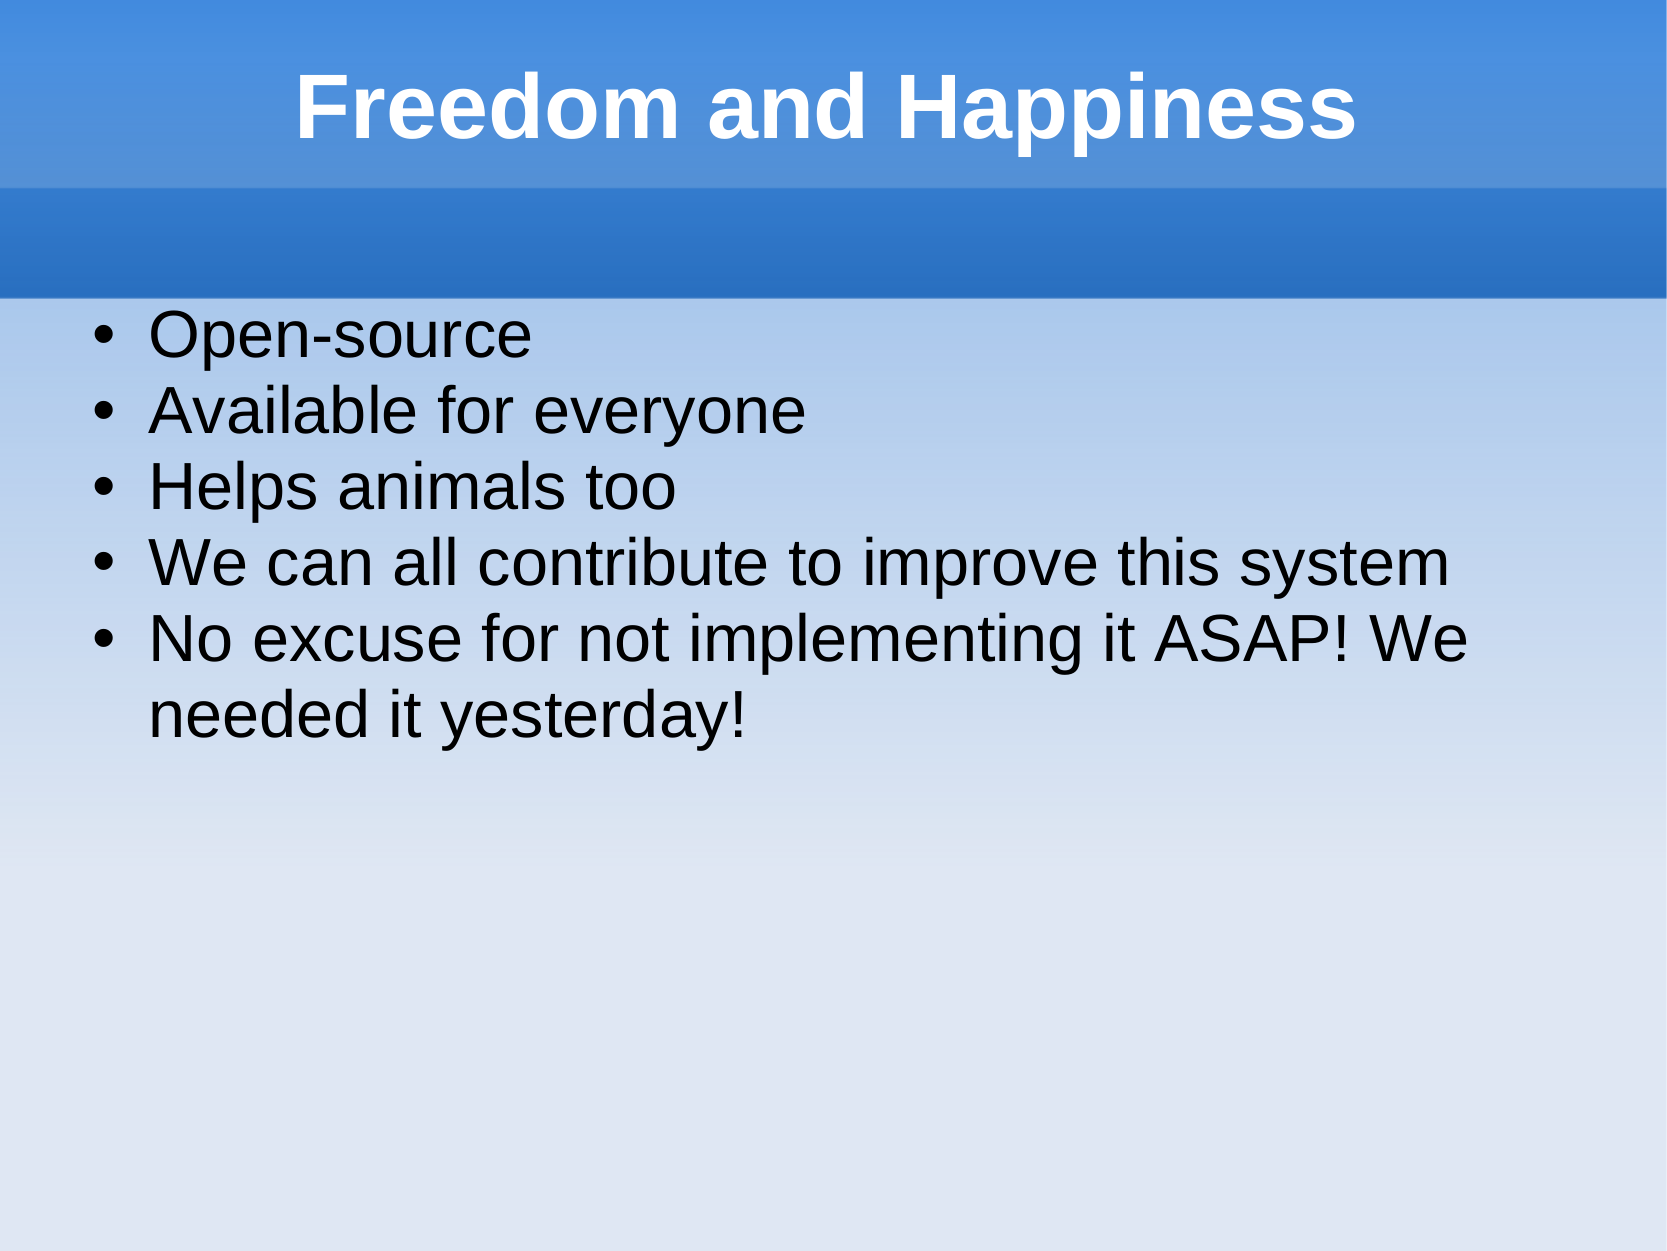

# Freedom and Happiness
Open-source
Available for everyone
Helps animals too
We can all contribute to improve this system
No excuse for not implementing it ASAP! We needed it yesterday!